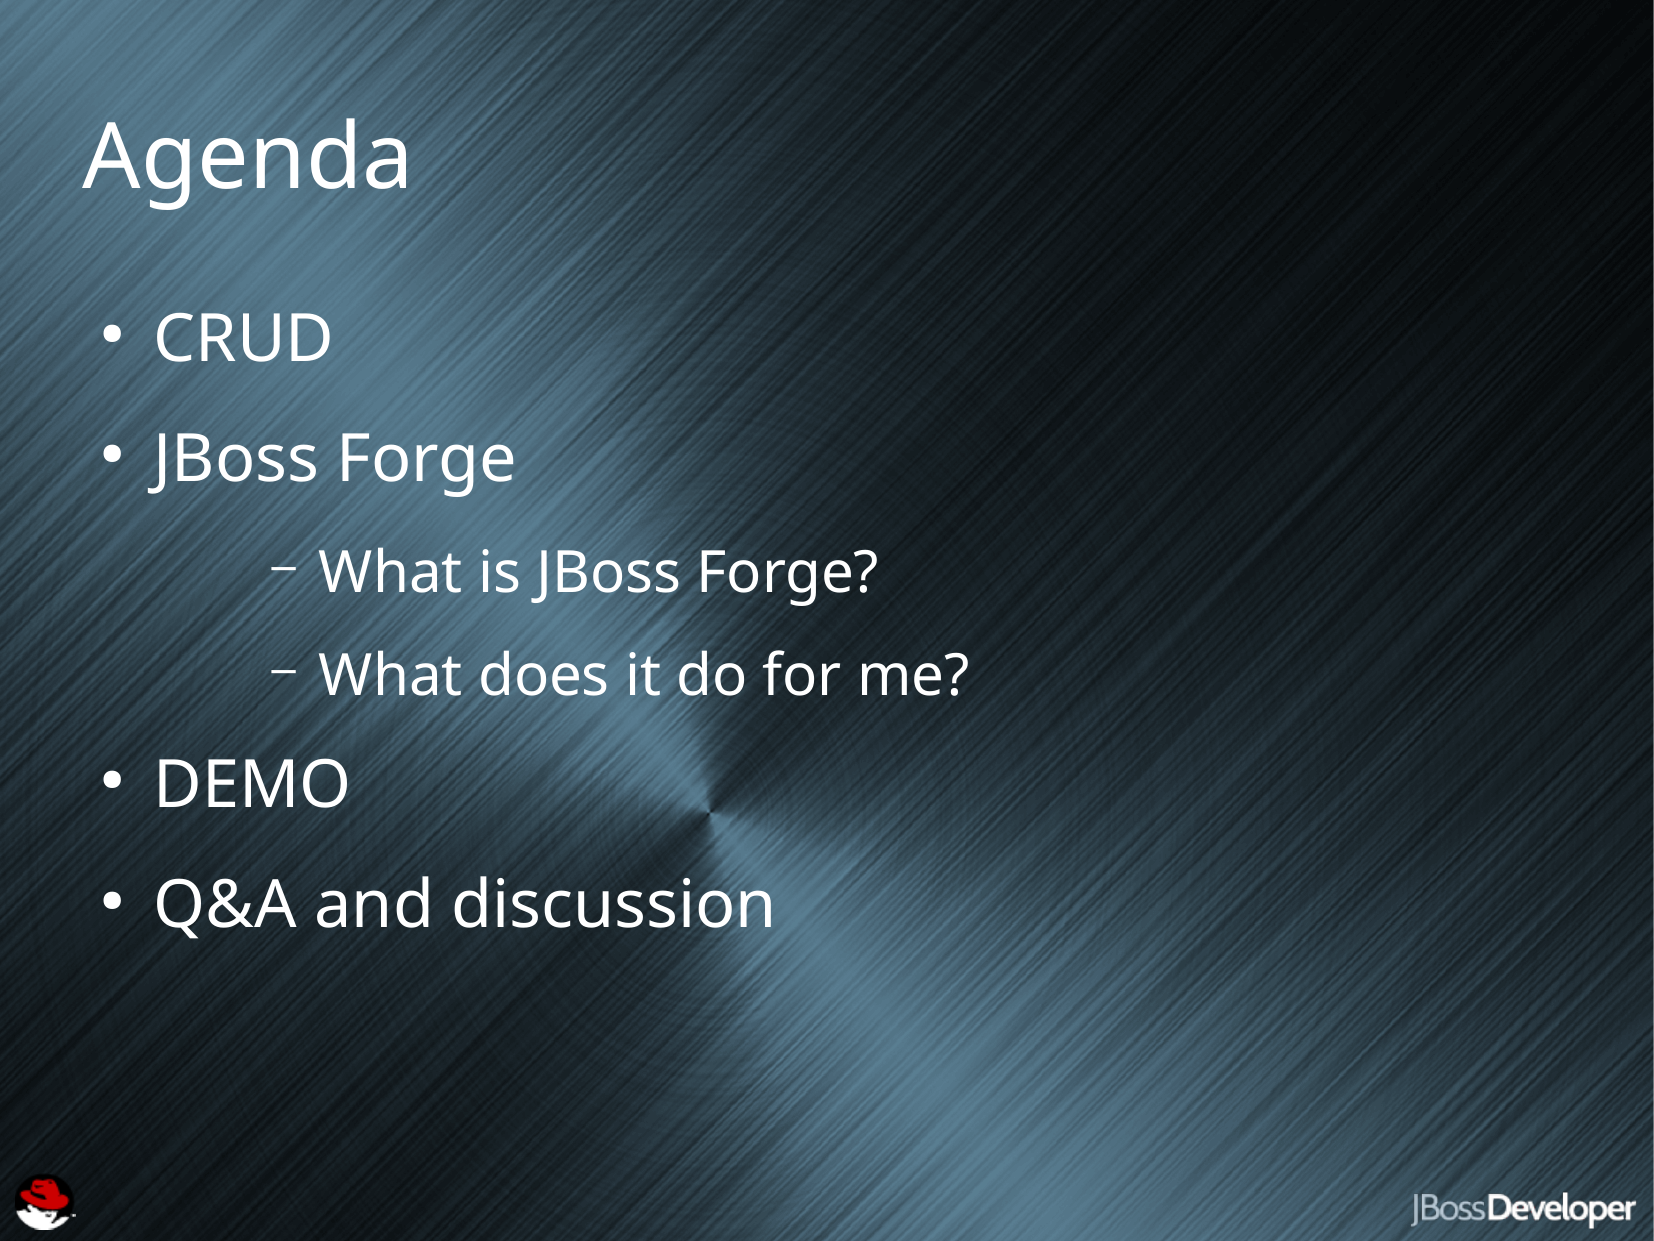

# Agenda
CRUD
JBoss Forge
What is JBoss Forge?
What does it do for me?
DEMO
Q&A and discussion